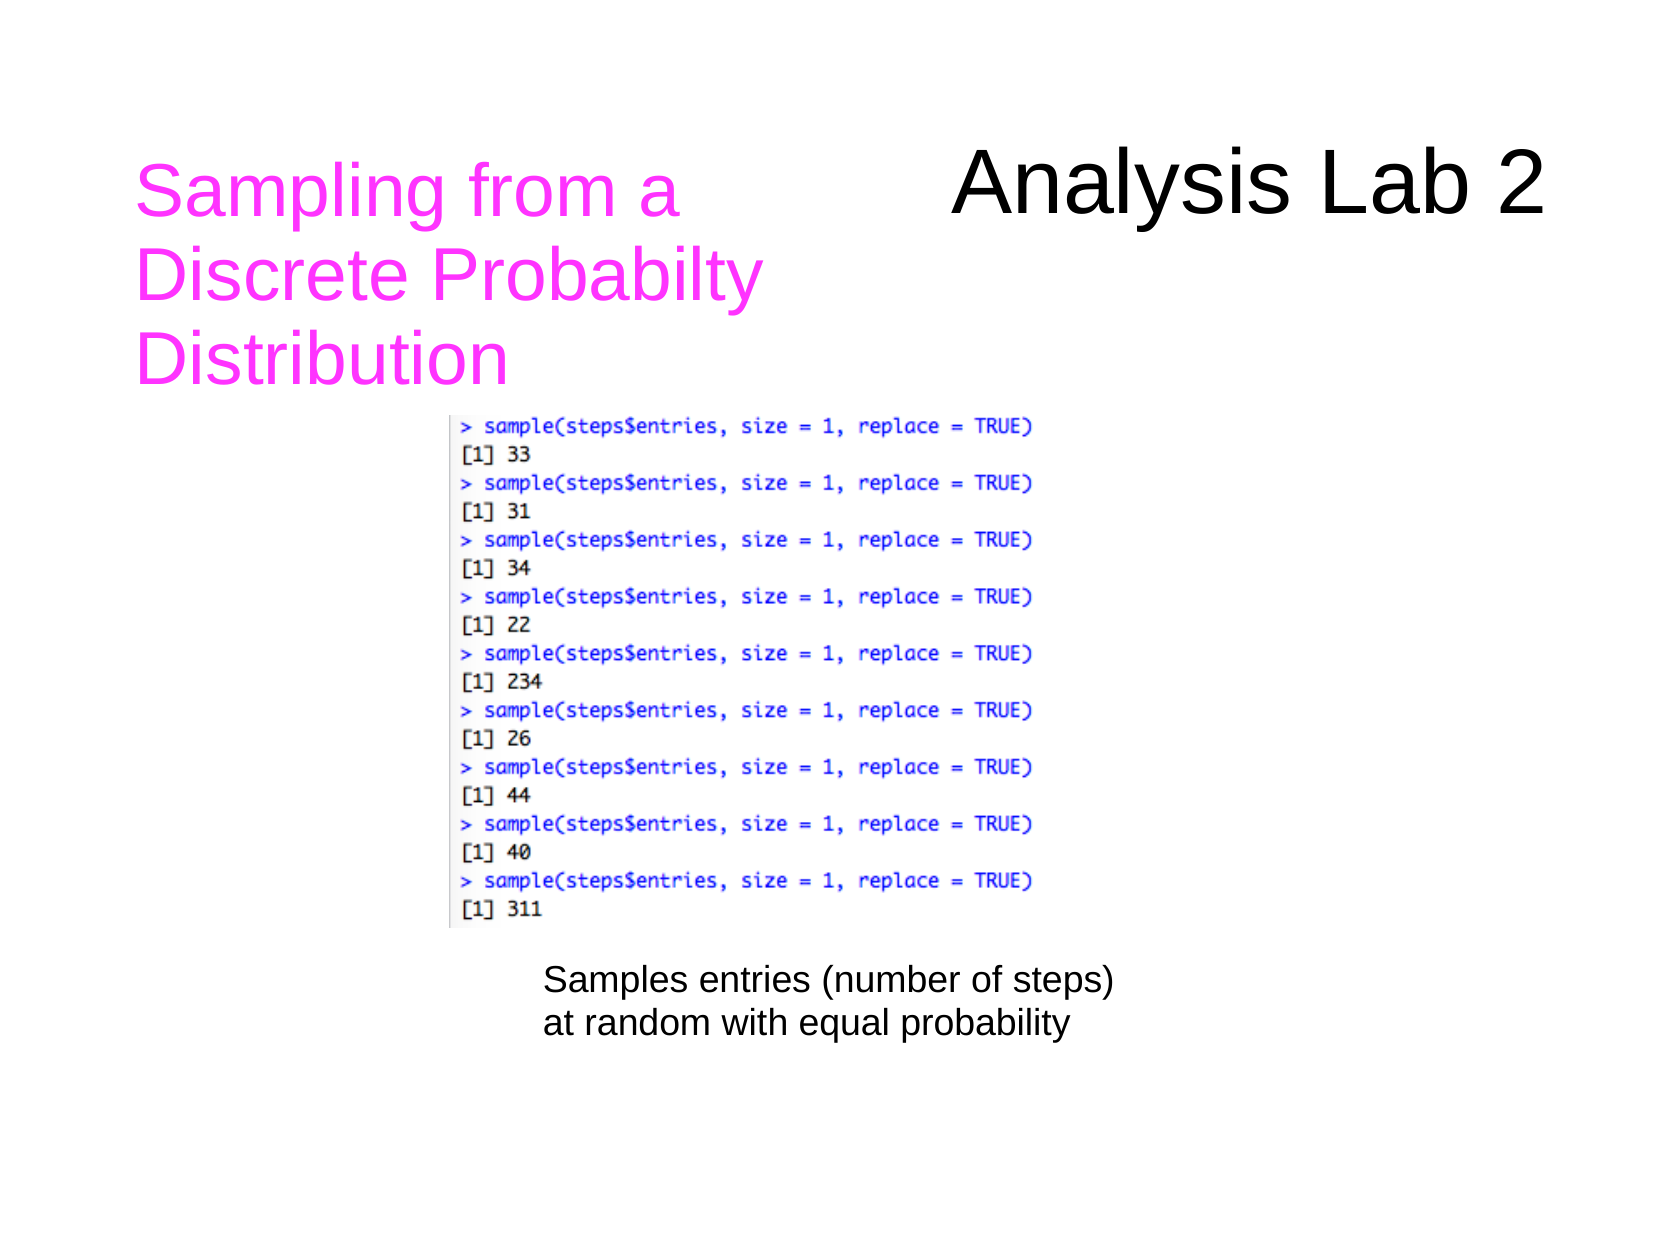

# Analysis Lab 2
Sampling from a
Discrete Probabilty
Distribution
Samples entries (number of steps)
at random with equal probability